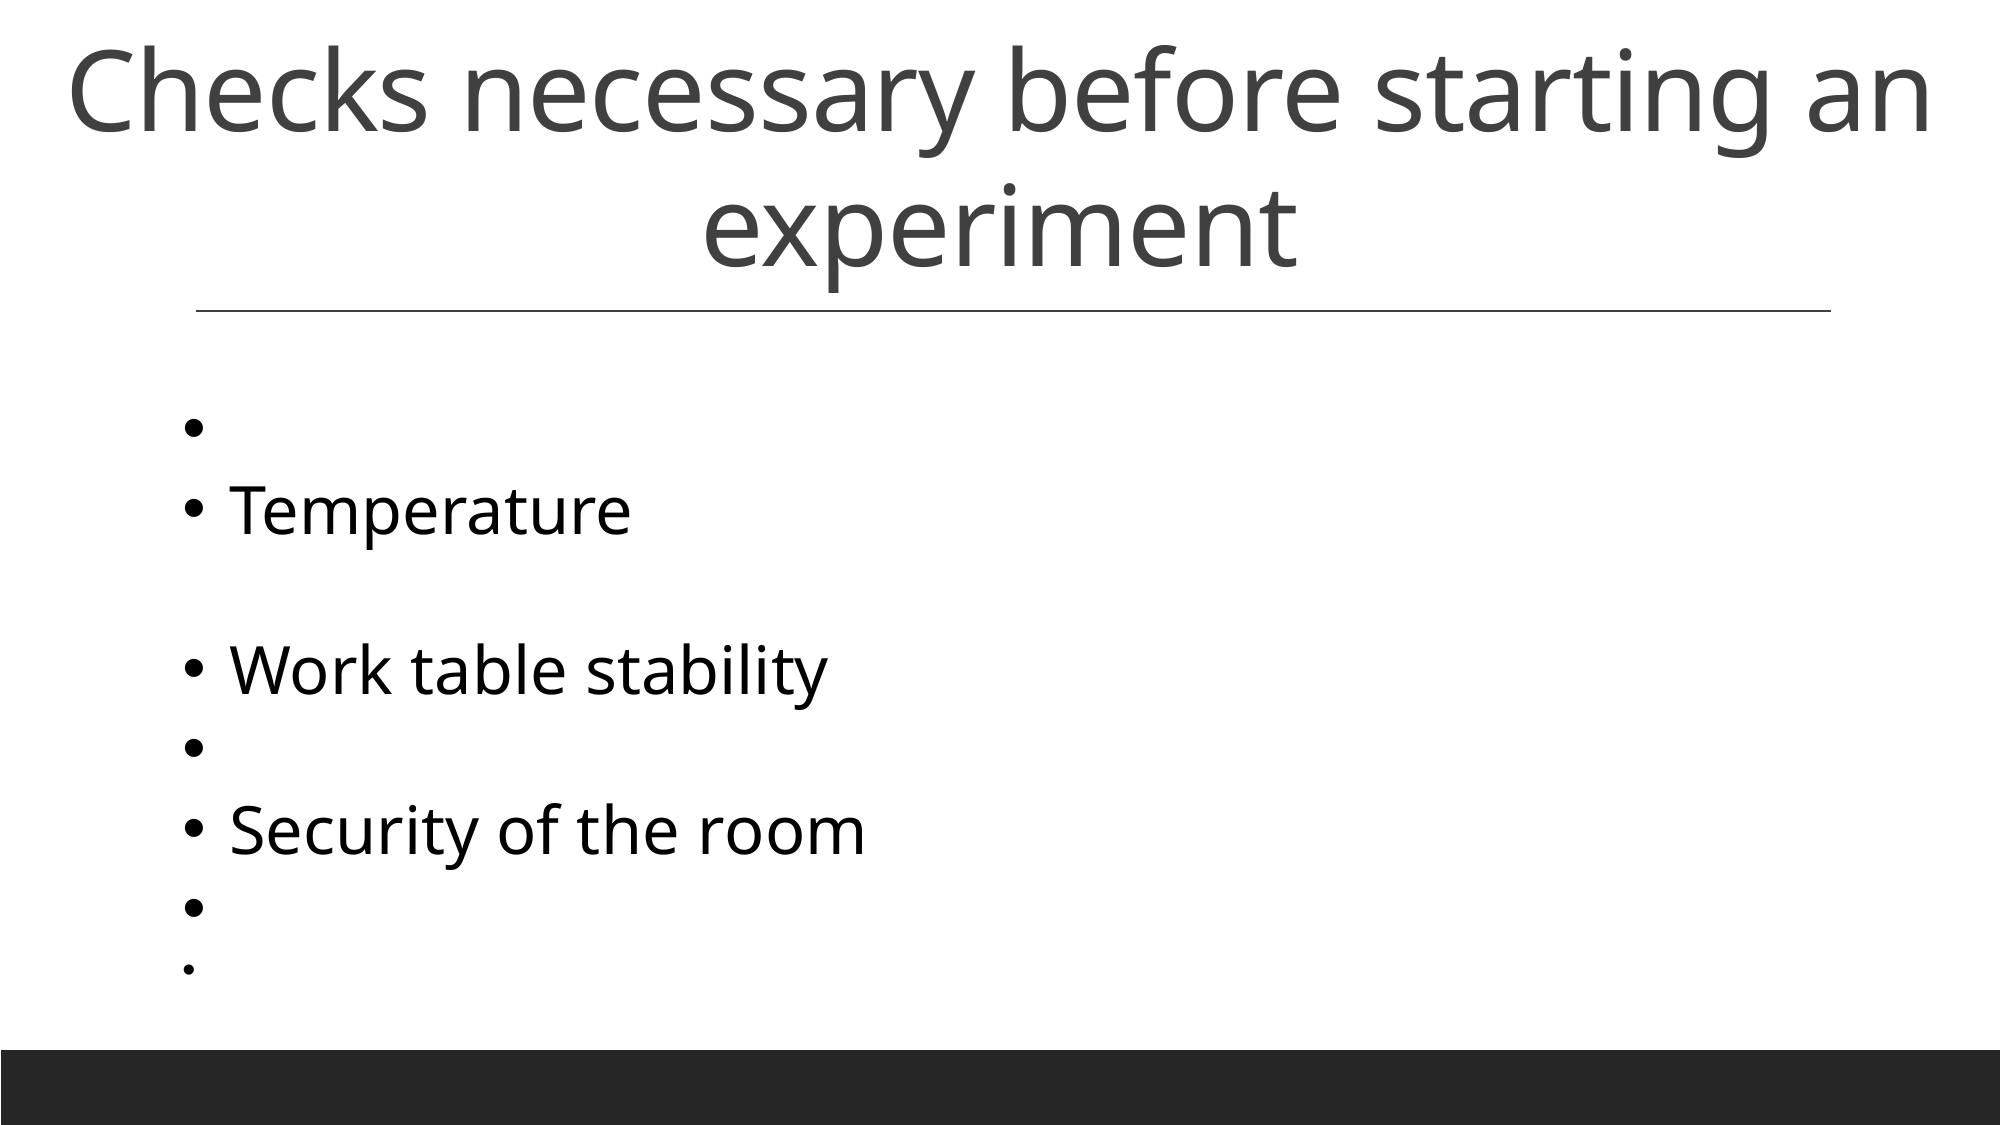

Checks necessary before starting an experiment
Temperature
Work table stability
Security of the room